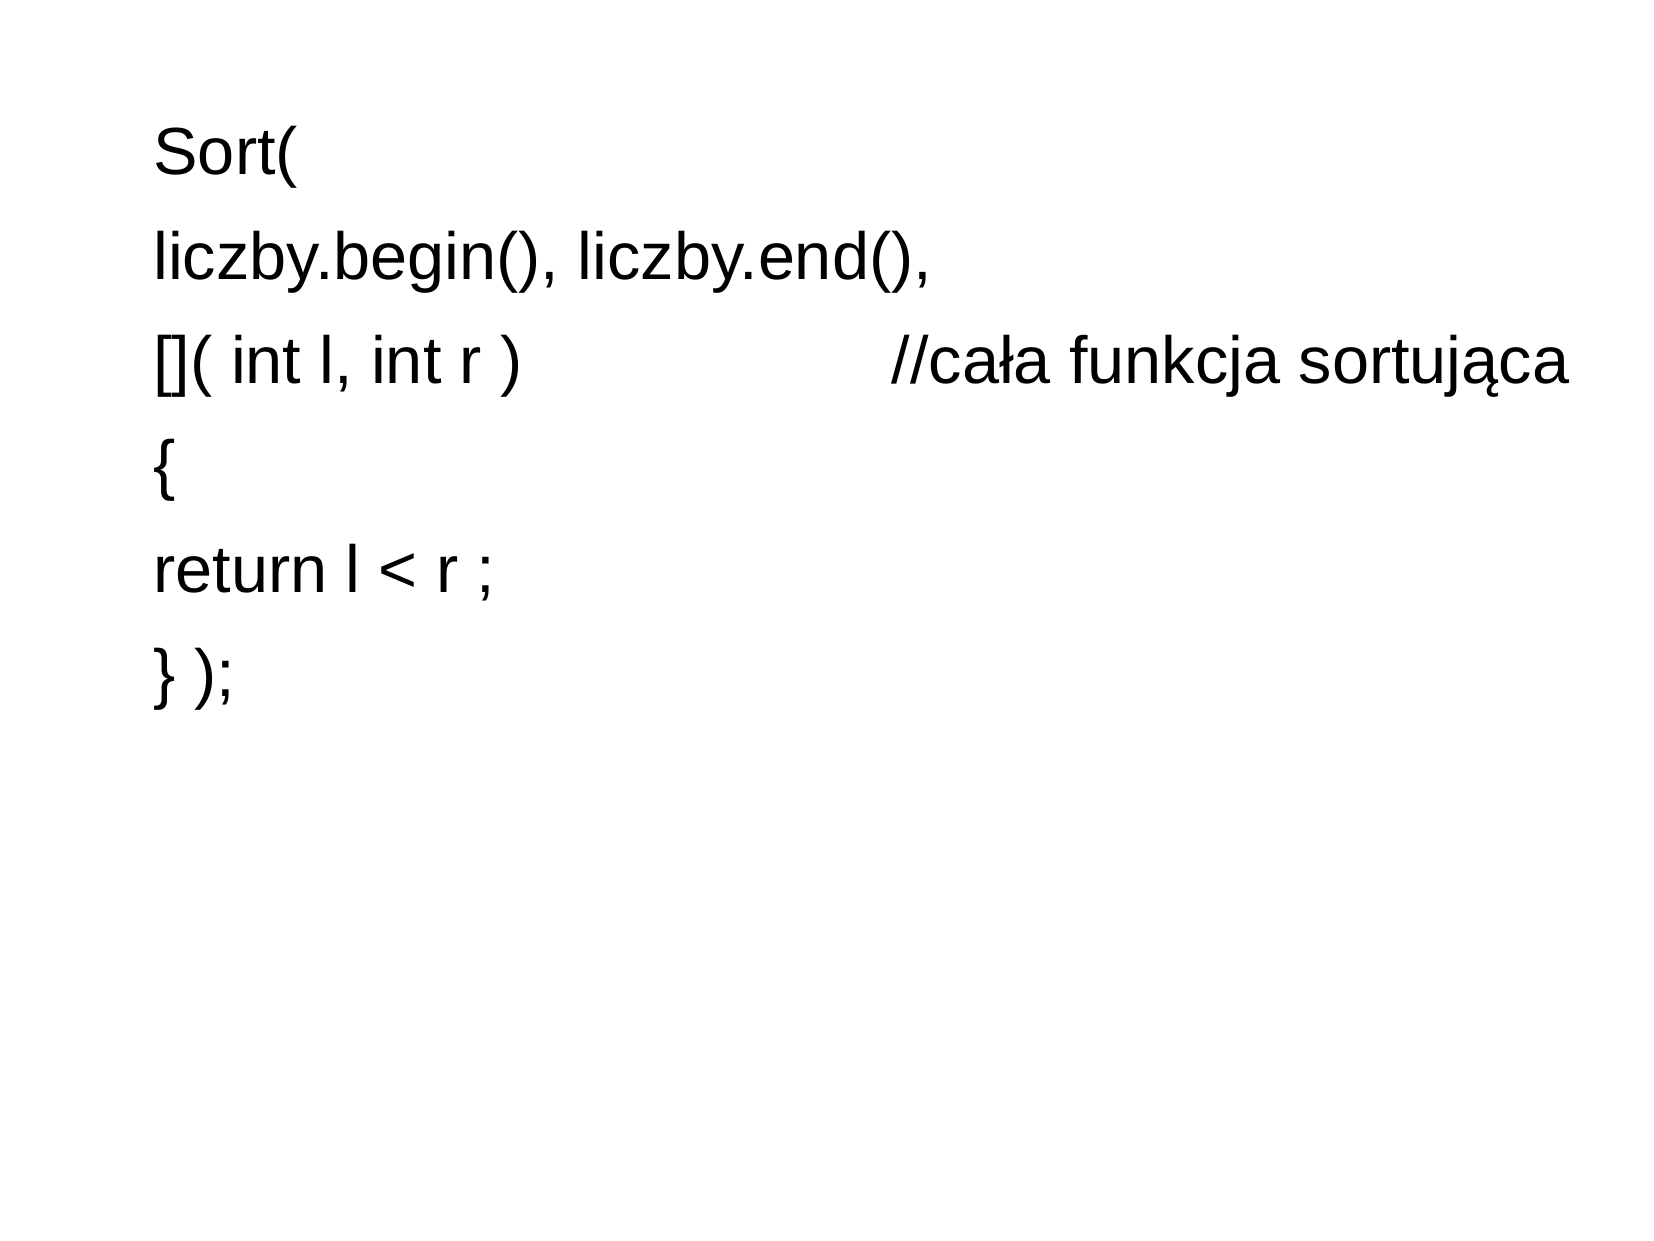

# Sort(
liczby.begin(), liczby.end(),
[]( int l, int r ) 					//cała funkcja sortująca
{
return l < r ;
} );